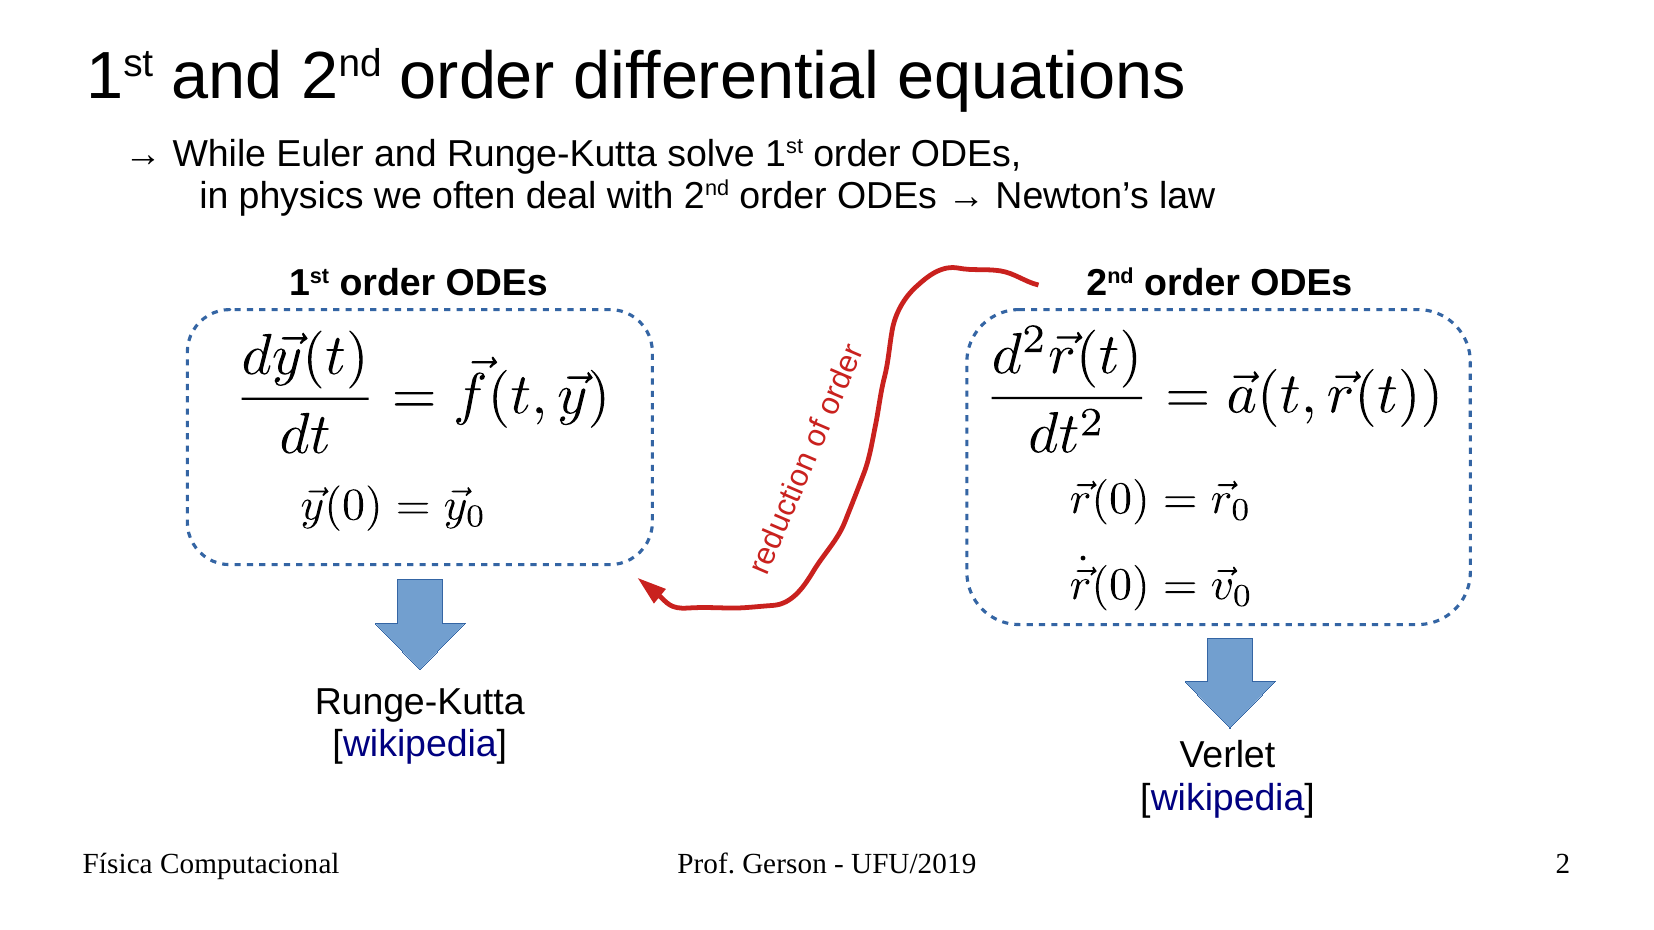

1st and 2nd order differential equations
→ While Euler and Runge-Kutta solve 1st order ODEs,
	in physics we often deal with 2nd order ODEs → Newton’s law
1st order ODEs
2nd order ODEs
reduction of order
Runge-Kutta
[wikipedia]
Verlet
[wikipedia]
Física Computacional
Prof. Gerson - UFU/2019
2